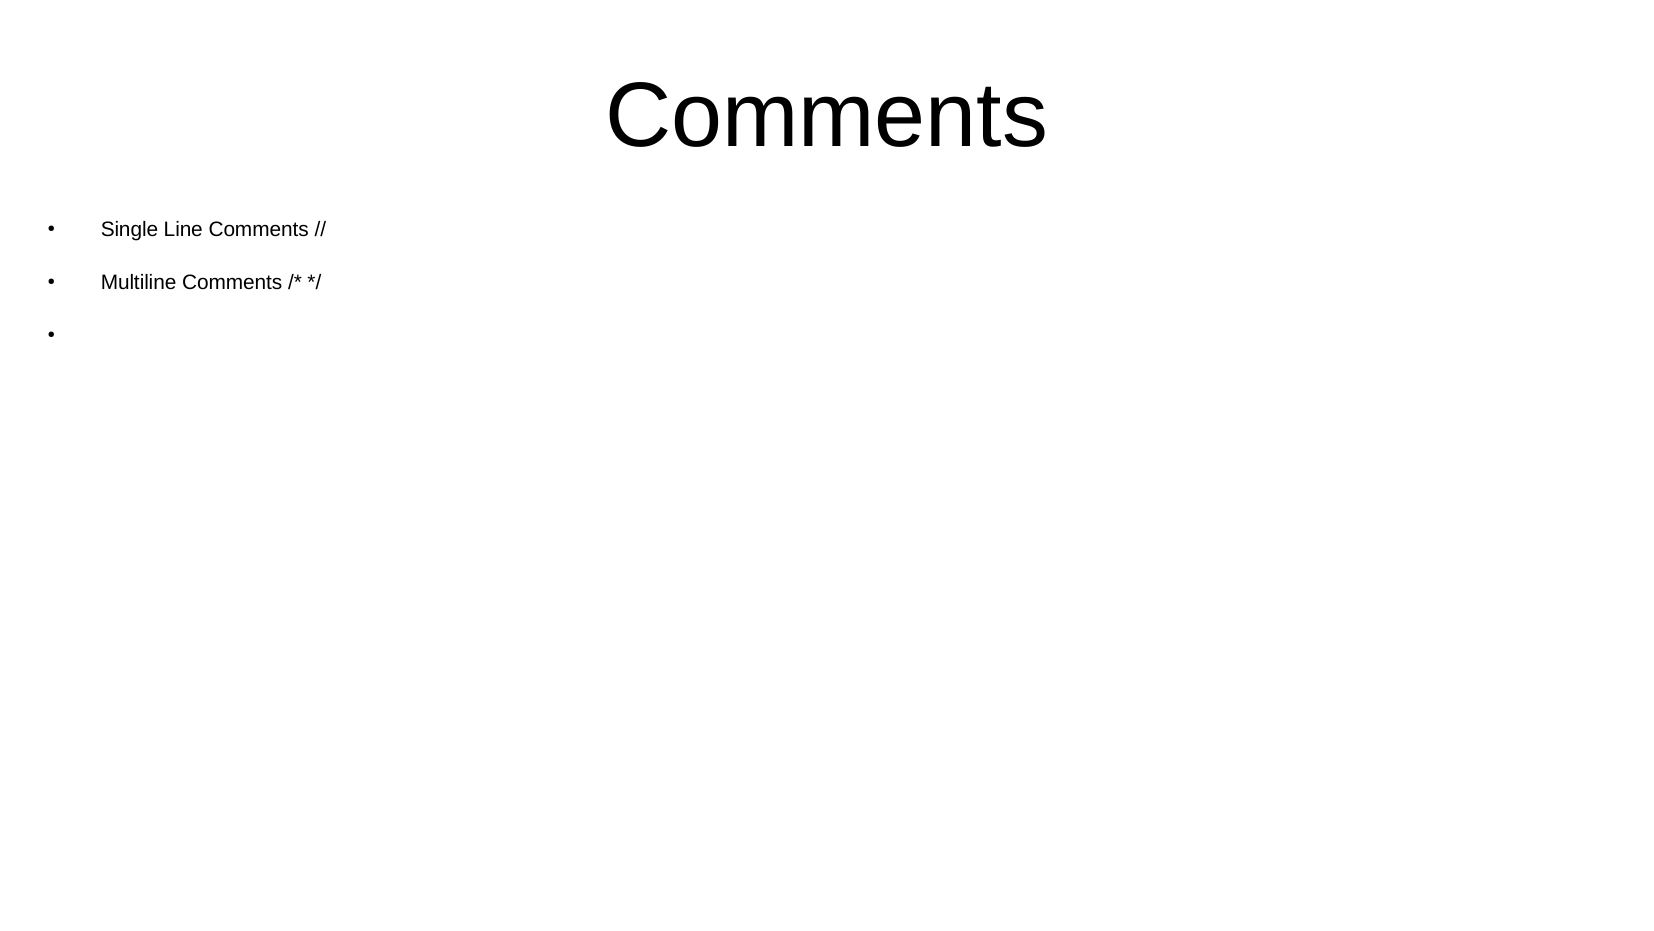

# Comments
Single Line Comments //
Multiline Comments /* */